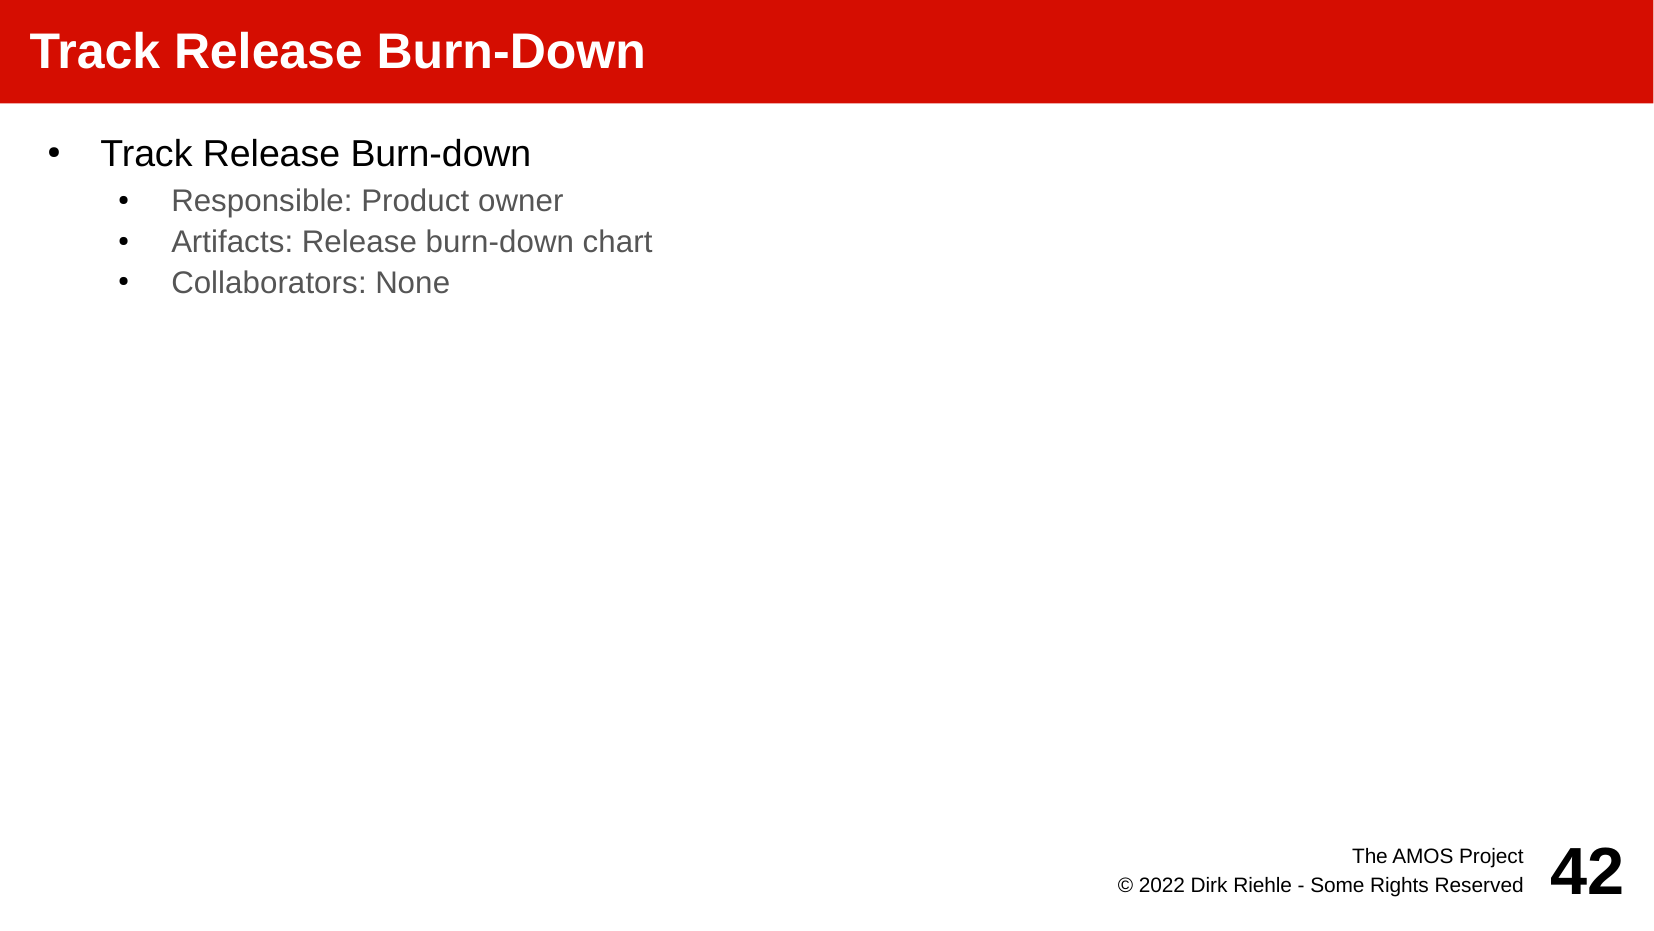

# Track Release Burn-Down
Track Release Burn-down
Responsible: Product owner
Artifacts: Release burn-down chart
Collaborators: None
The AMOS Project
42
© 2022 Dirk Riehle - Some Rights Reserved